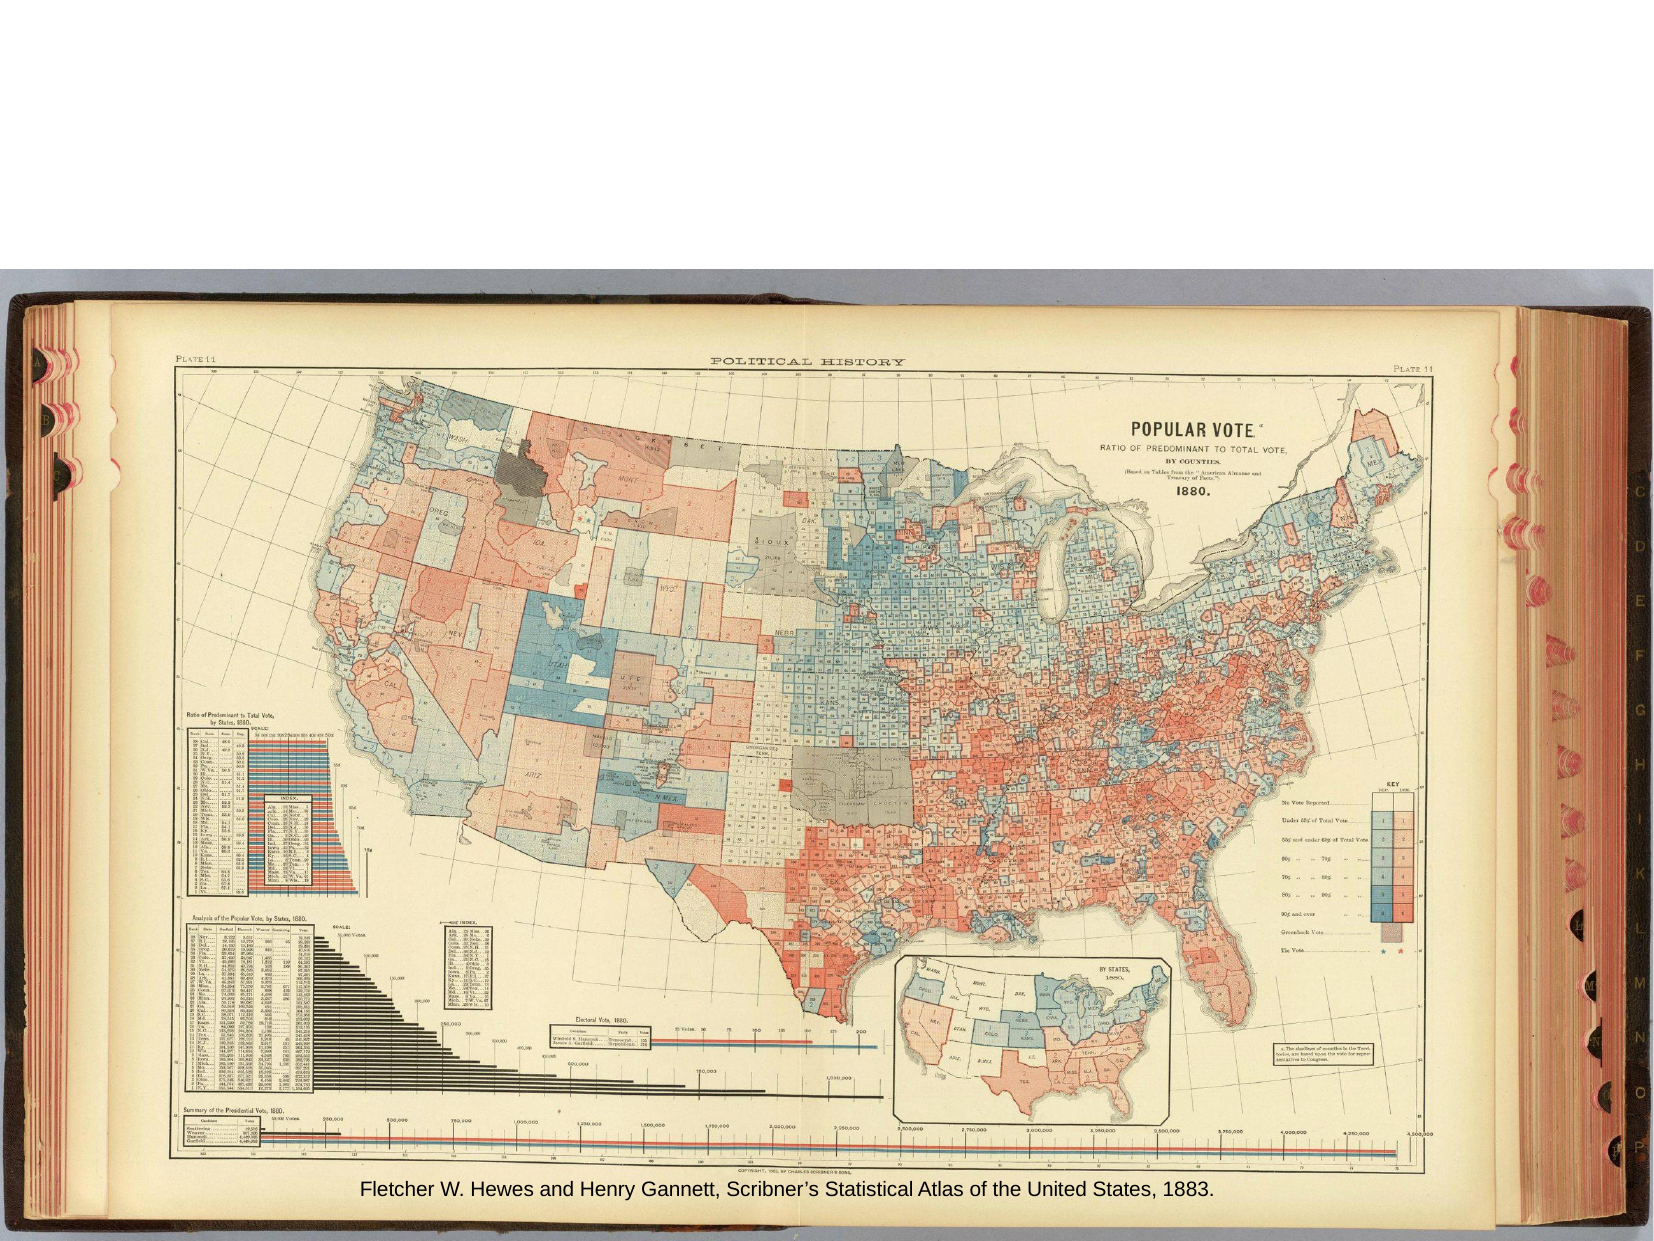

#
Fletcher W. Hewes and Henry Gannett, Scribner’s Statistical Atlas of the United States, 1883.